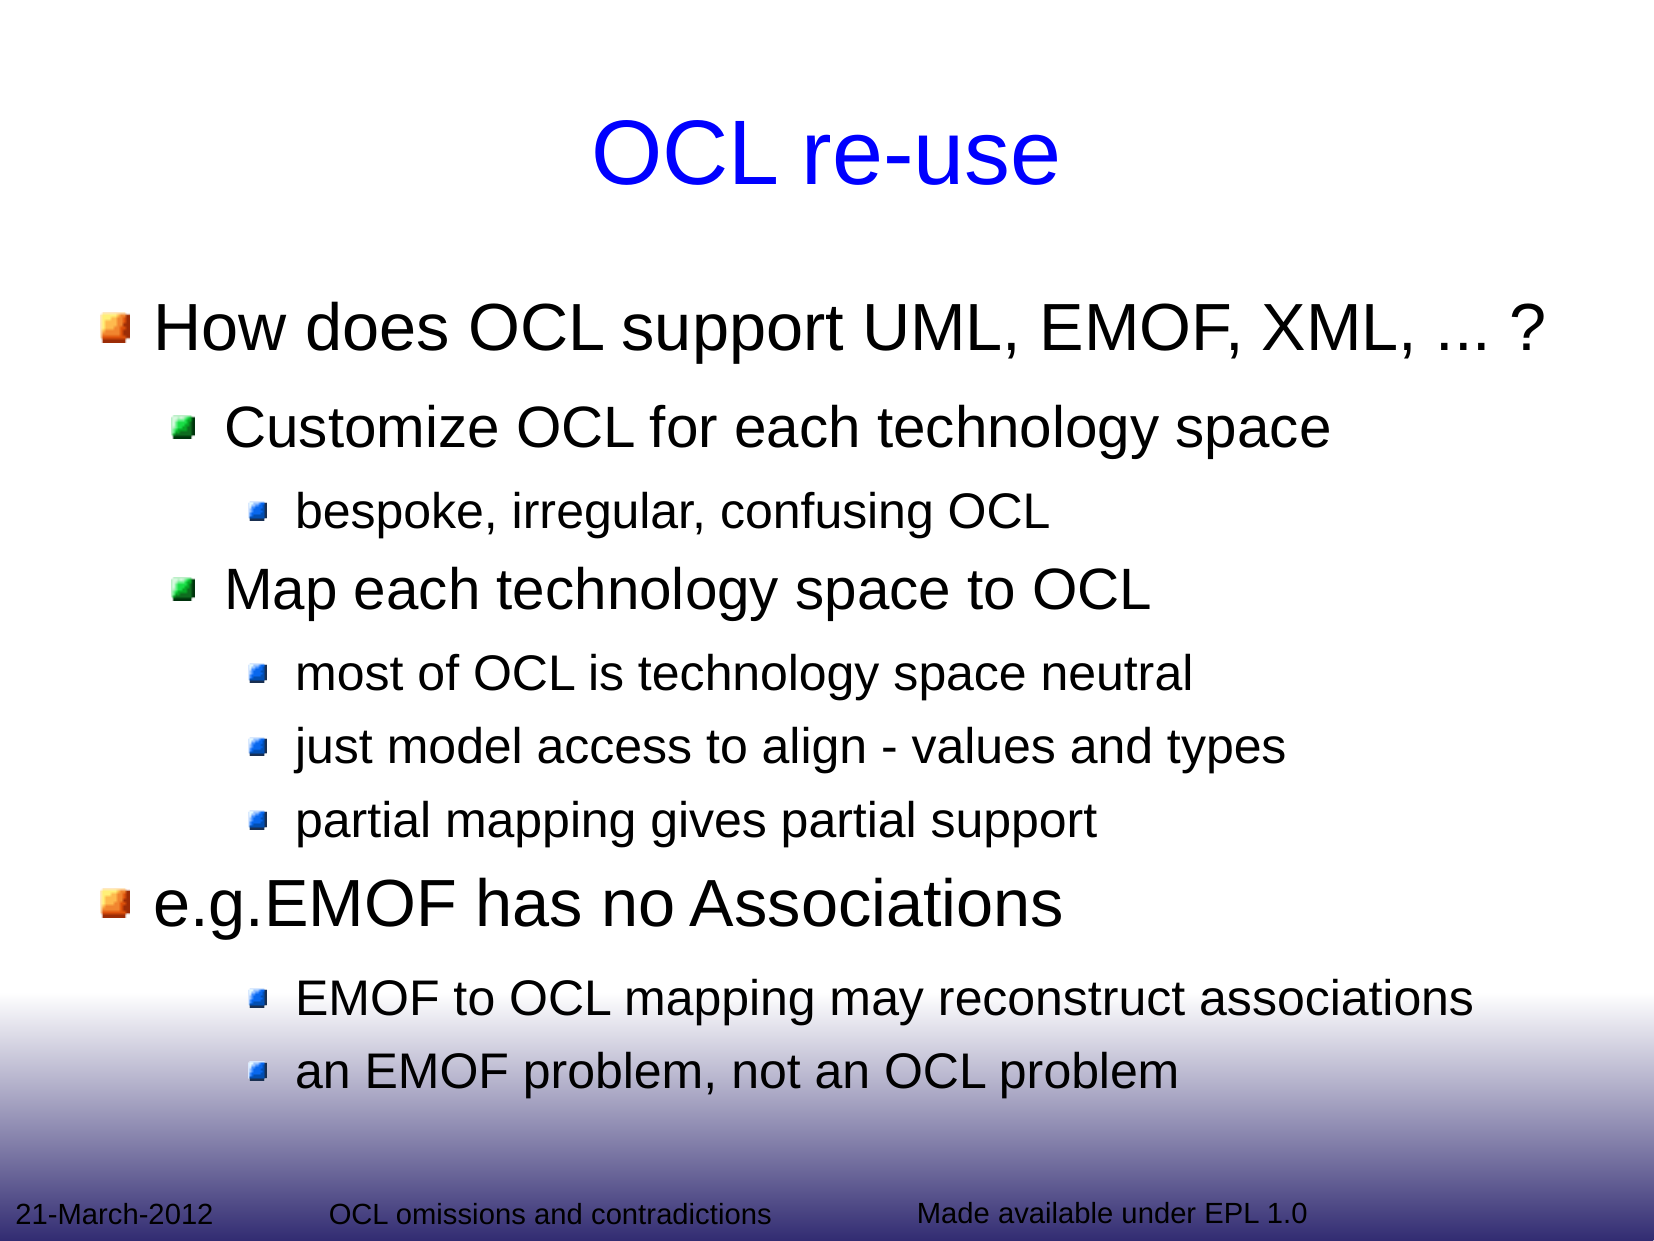

# OCL re-use
How does OCL support UML, EMOF, XML, ... ?
Customize OCL for each technology space
bespoke, irregular, confusing OCL
Map each technology space to OCL
most of OCL is technology space neutral
just model access to align - values and types
partial mapping gives partial support
e.g.EMOF has no Associations
EMOF to OCL mapping may reconstruct associations
an EMOF problem, not an OCL problem
21-March-2012
OCL omissions and contradictions